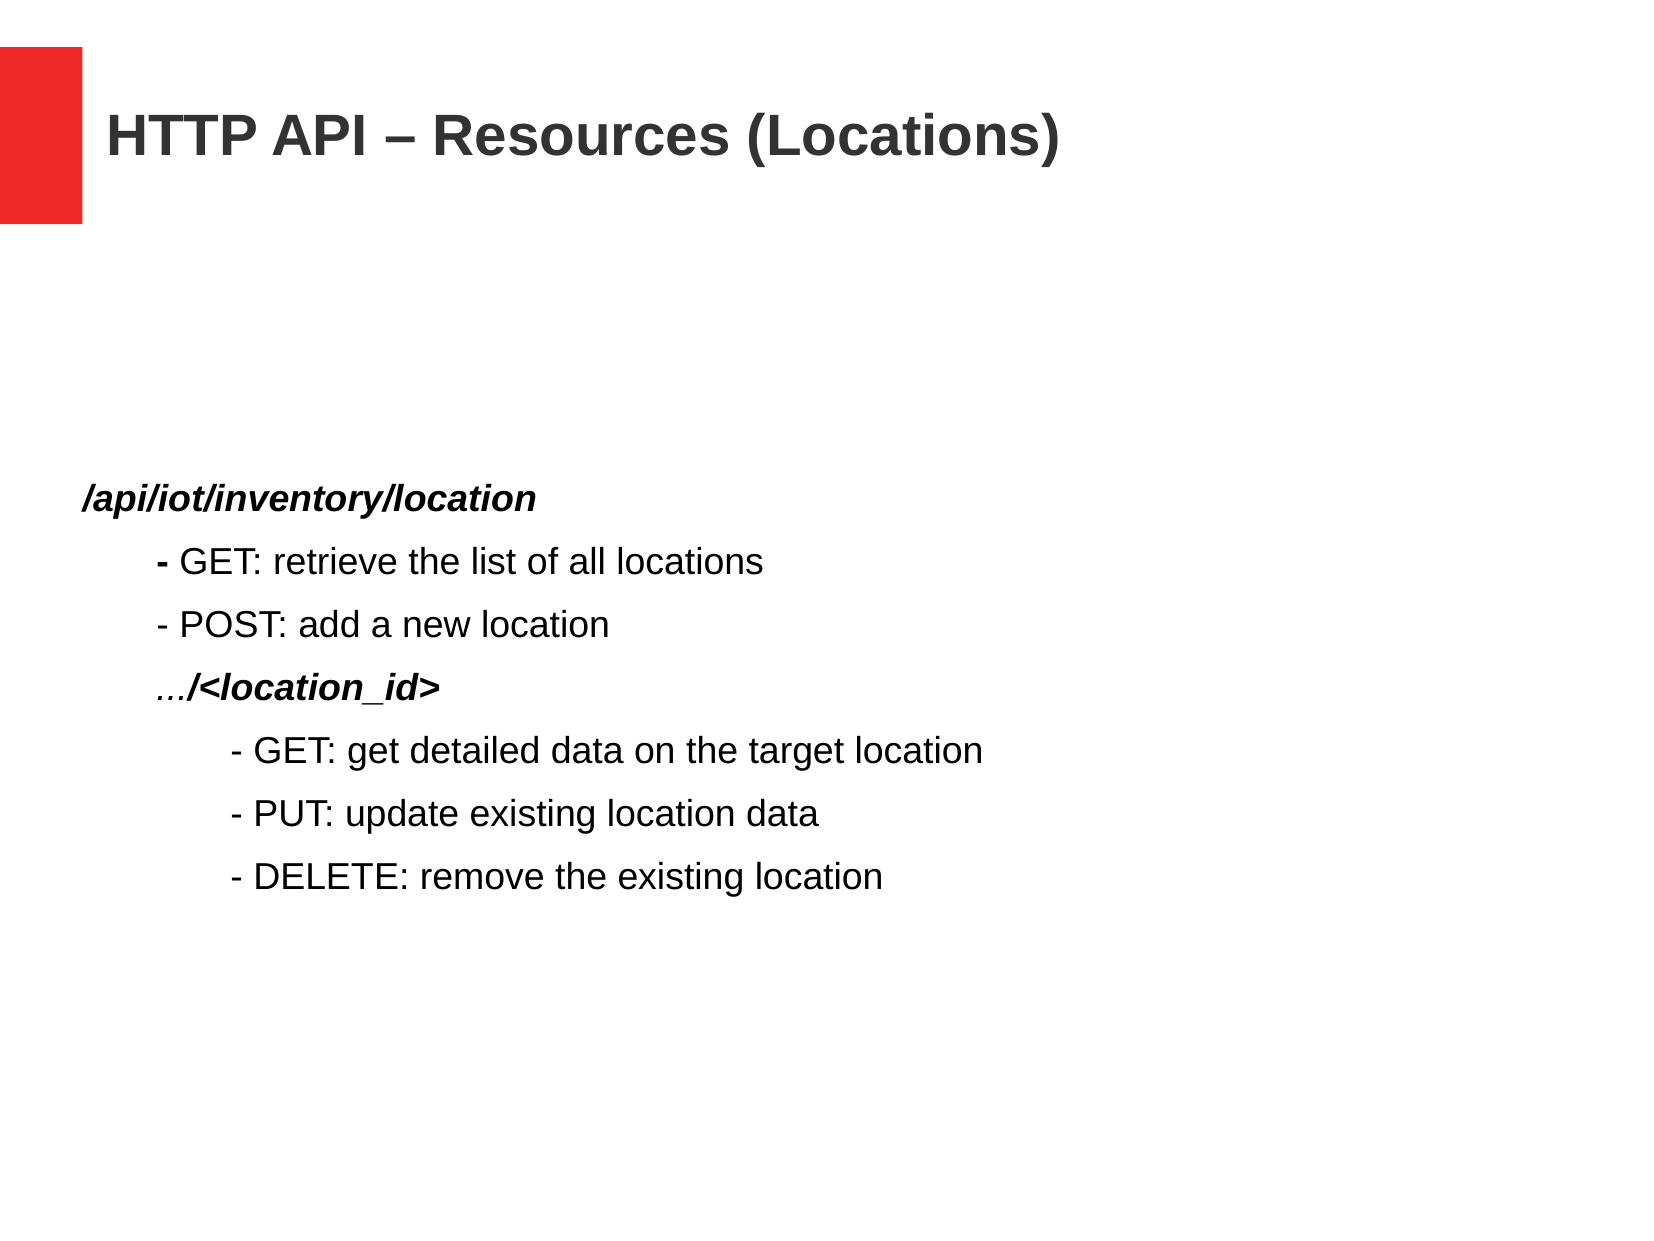

# HTTP API – Resources (Locations)
/api/iot/inventory/location
	- GET: retrieve the list of all locations
	- POST: add a new location
	.../<location_id>
		- GET: get detailed data on the target location
		- PUT: update existing location data
		- DELETE: remove the existing location